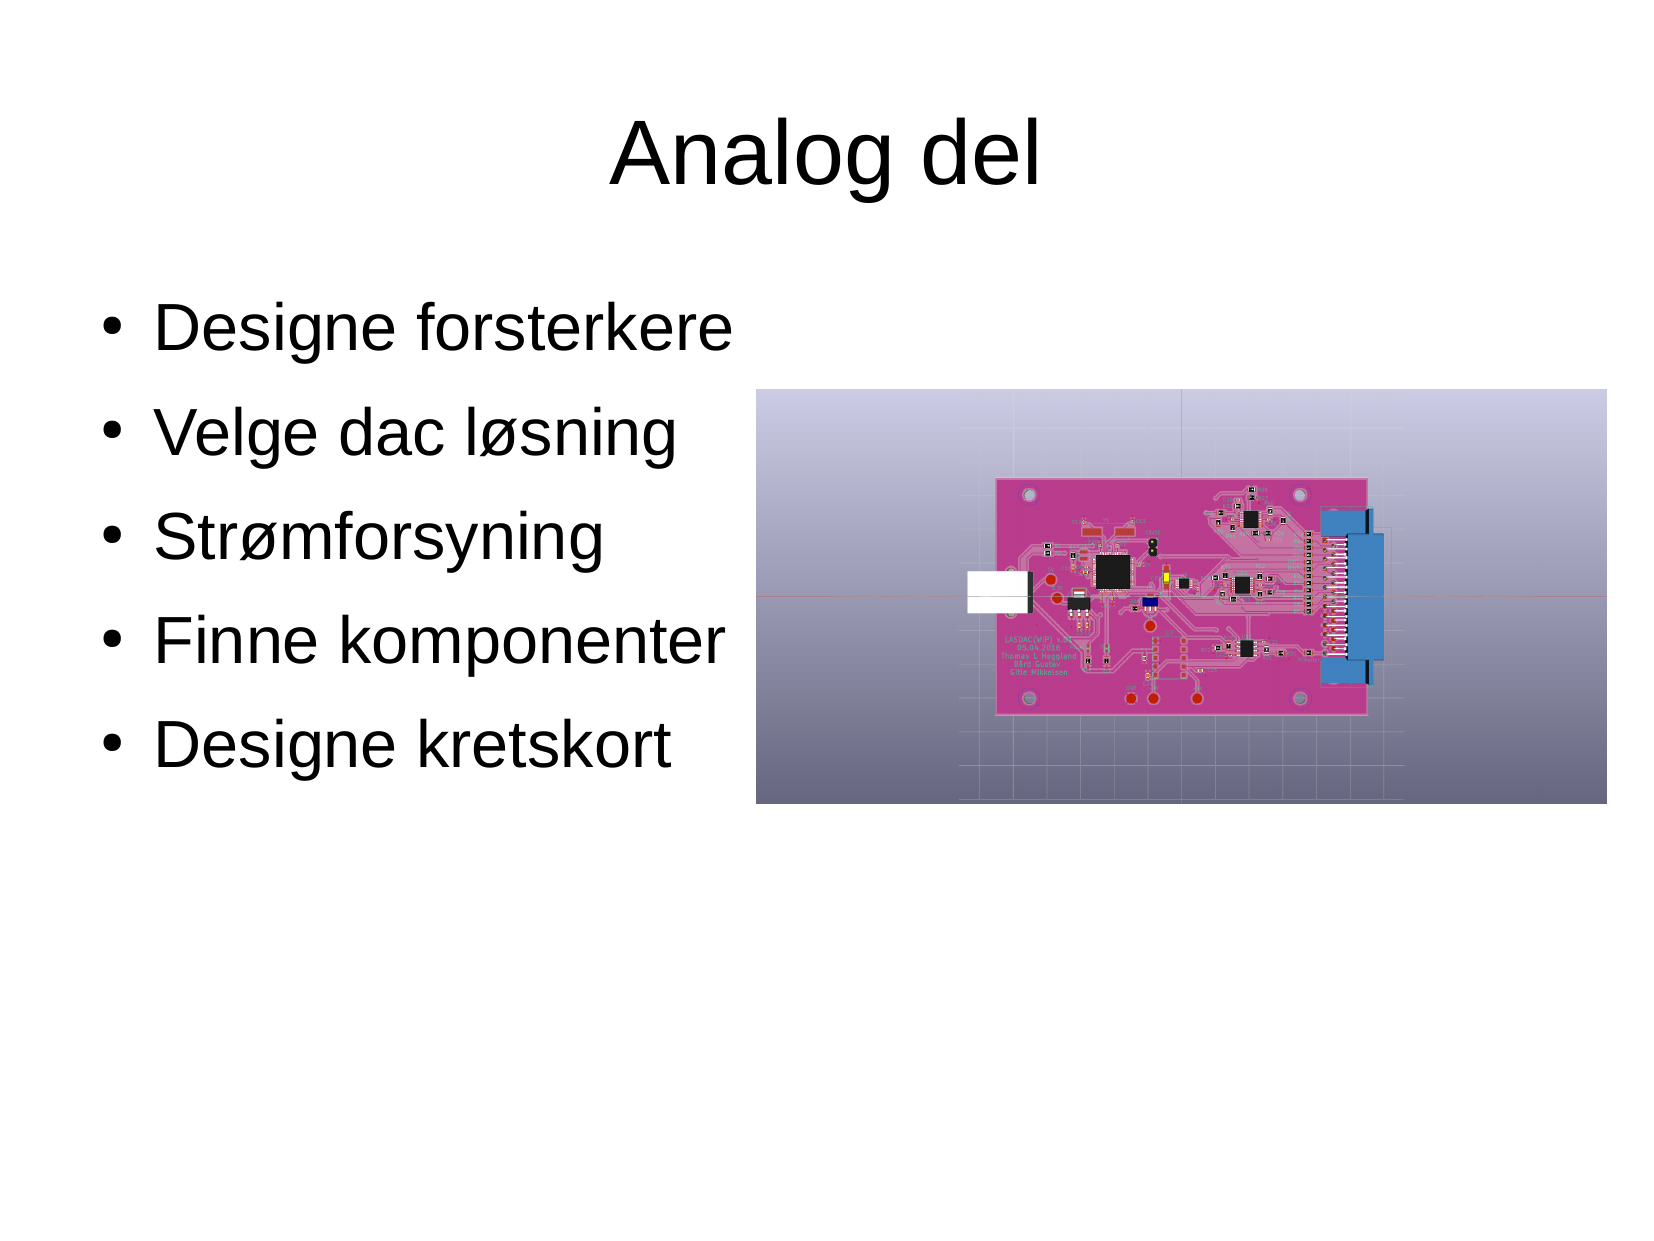

# Analog del
Designe forsterkere
Velge dac løsning
Strømforsyning
Finne komponenter
Designe kretskort